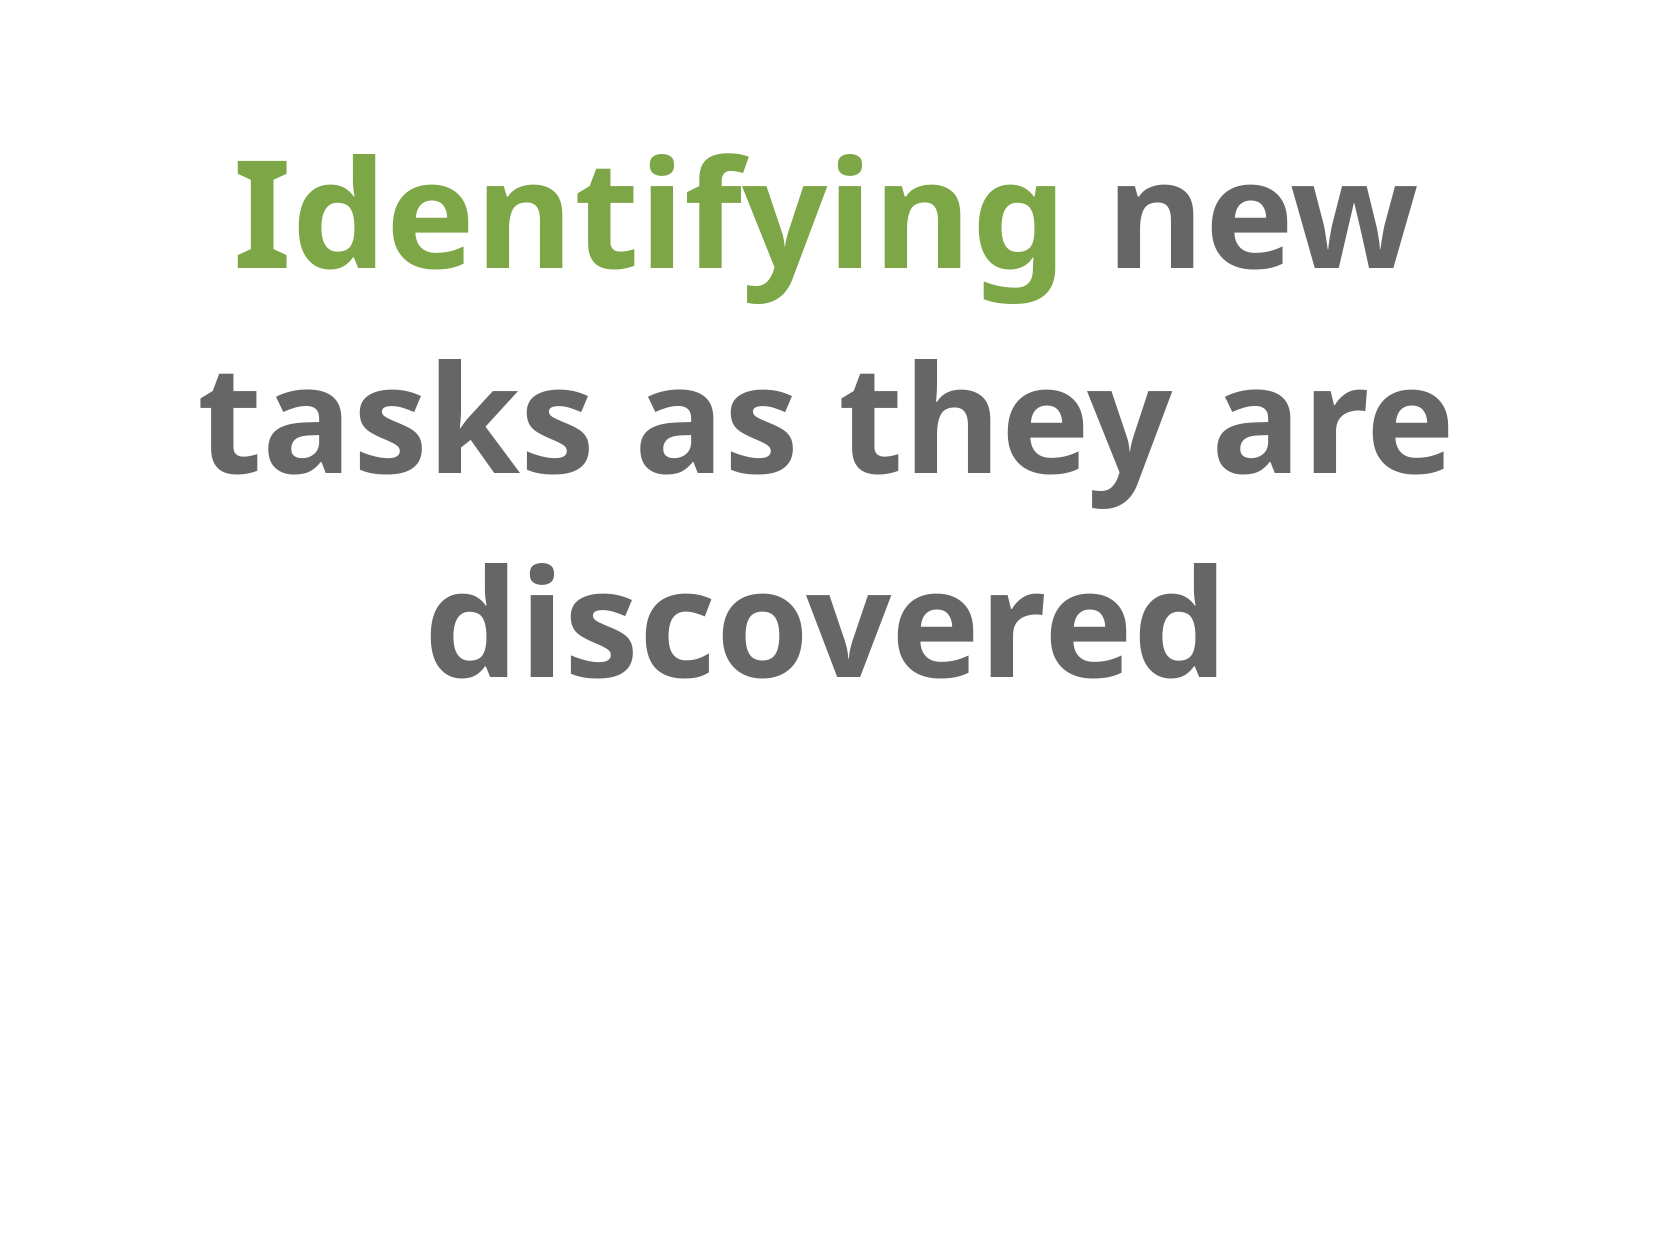

# Identifying new tasks as they are discovered